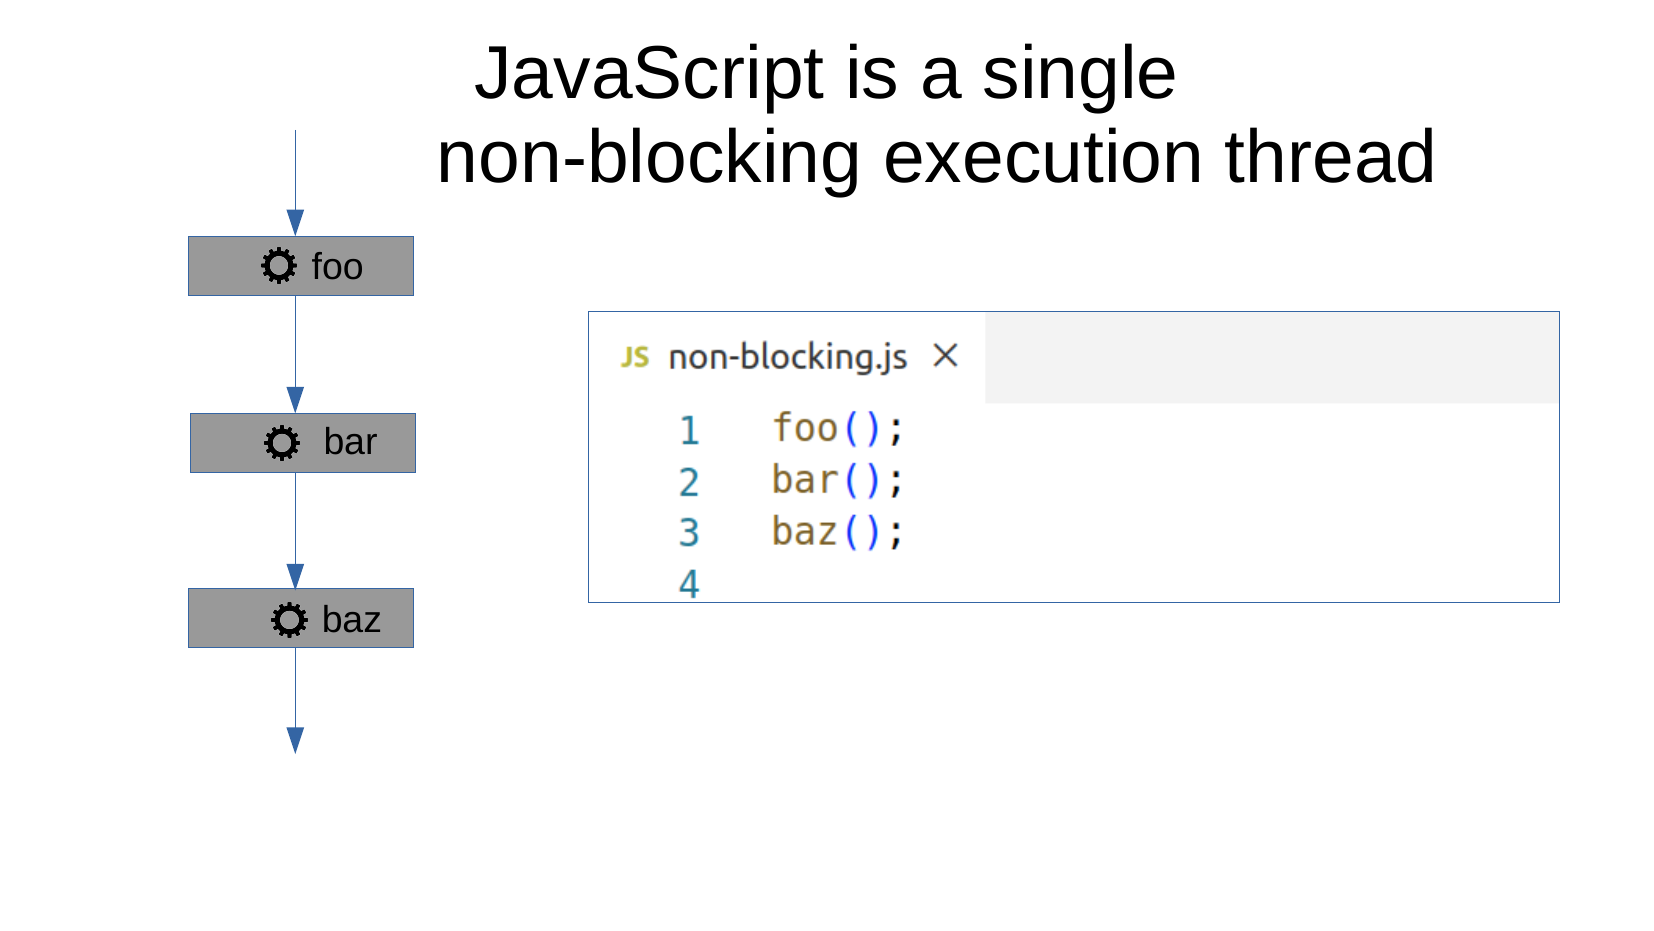

# JavaScript is a single non-blocking execution thread
foo
bar
baz